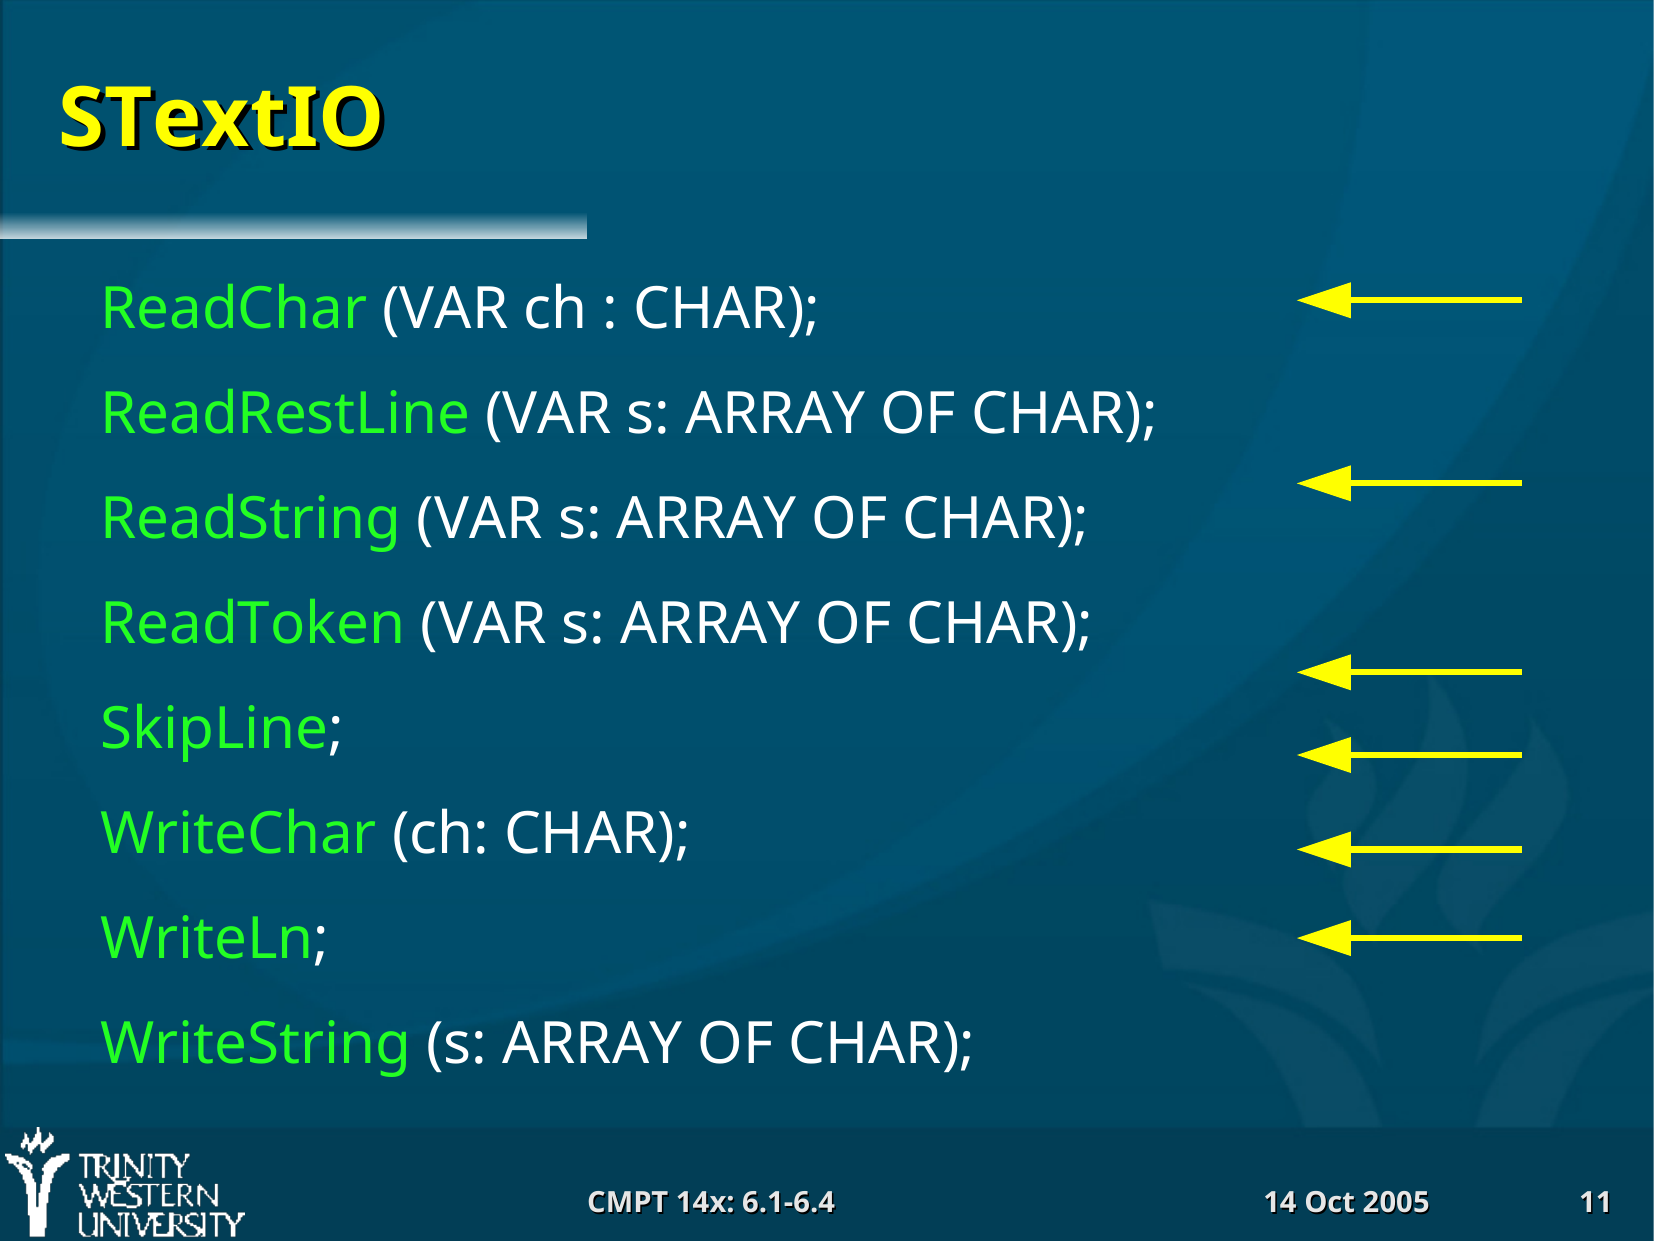

# STextIO
ReadChar (VAR ch : CHAR);
ReadRestLine (VAR s: ARRAY OF CHAR);
ReadString (VAR s: ARRAY OF CHAR);
ReadToken (VAR s: ARRAY OF CHAR);
SkipLine;
WriteChar (ch: CHAR);
WriteLn;
WriteString (s: ARRAY OF CHAR);
CMPT 14x: 6.1-6.4
14 Oct 2005
11